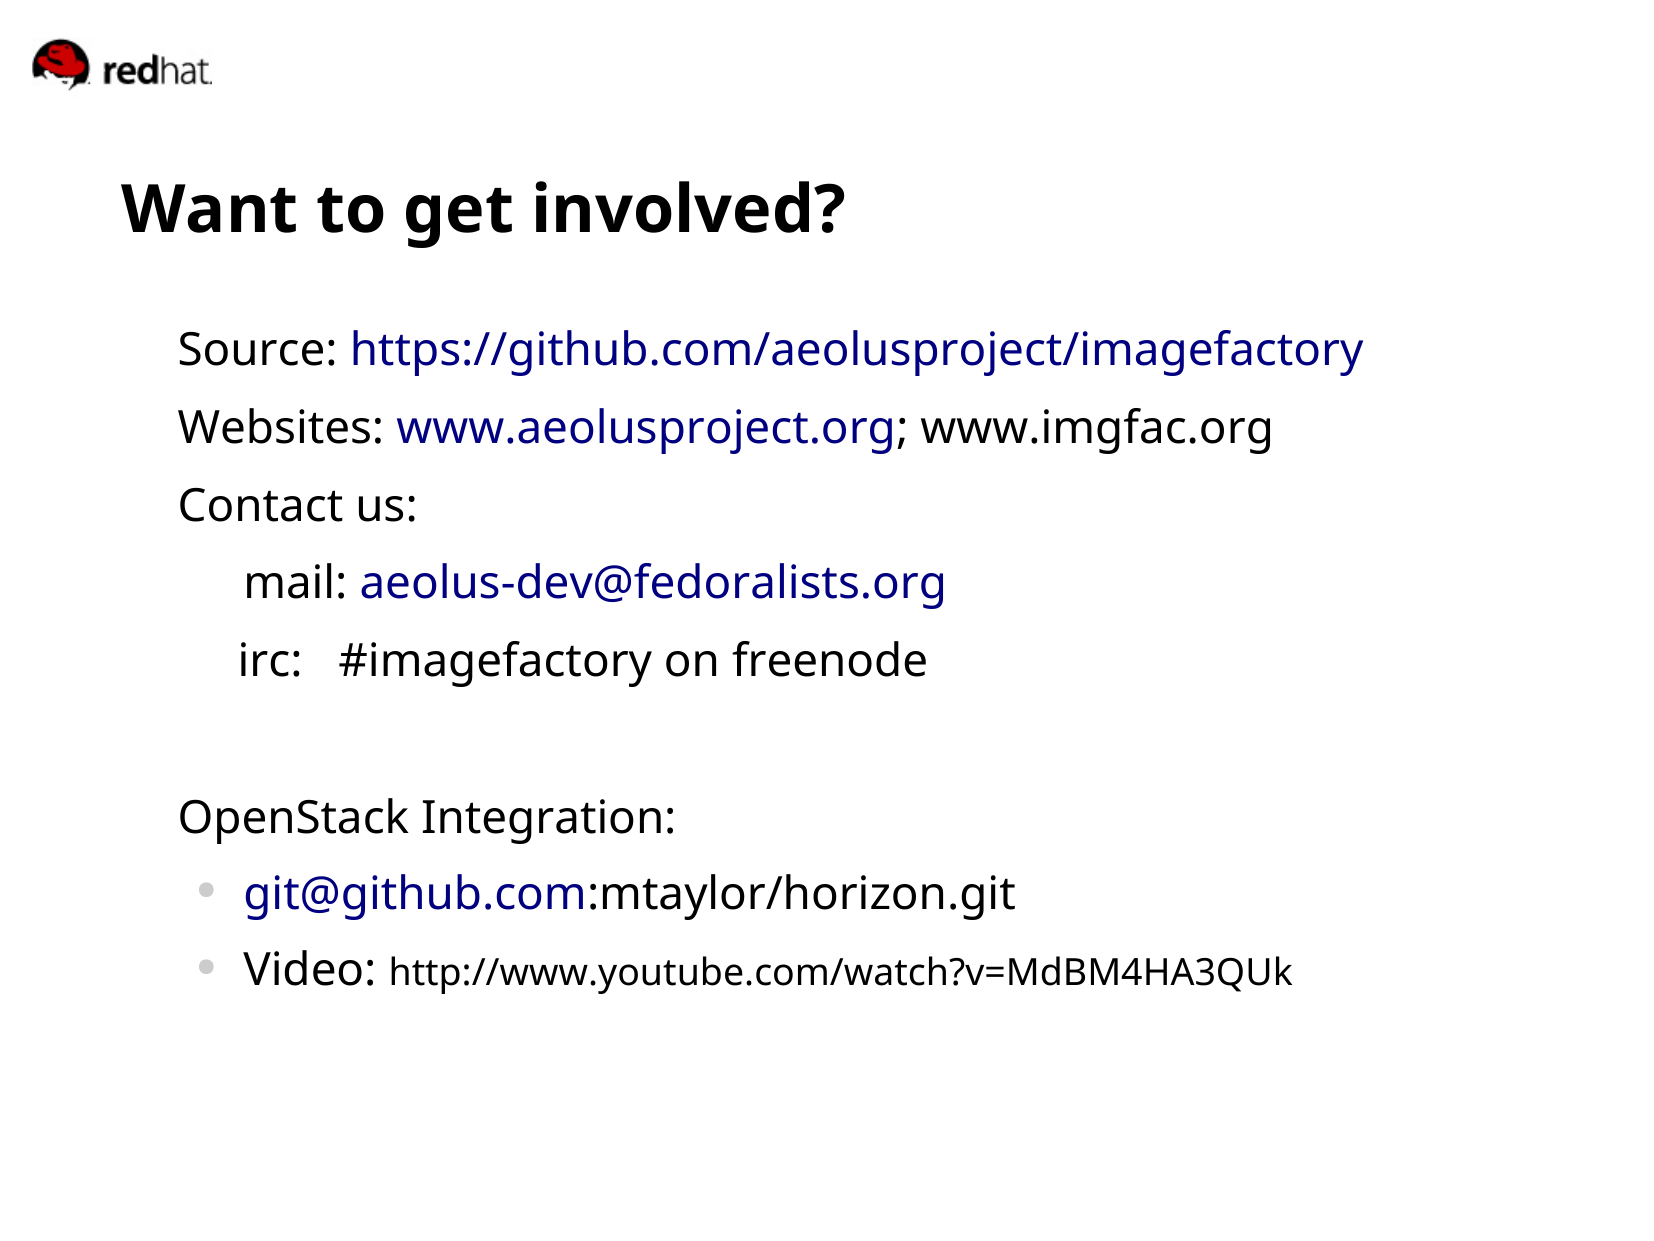

# Want to get involved?
Source: https://github.com/aeolusproject/imagefactory
Websites: www.aeolusproject.org; www.imgfac.org
Contact us:
mail: aeolus-dev@fedoralists.org
 irc: #imagefactory on freenode
OpenStack Integration:
git@github.com:mtaylor/horizon.git
Video: http://www.youtube.com/watch?v=MdBM4HA3QUk